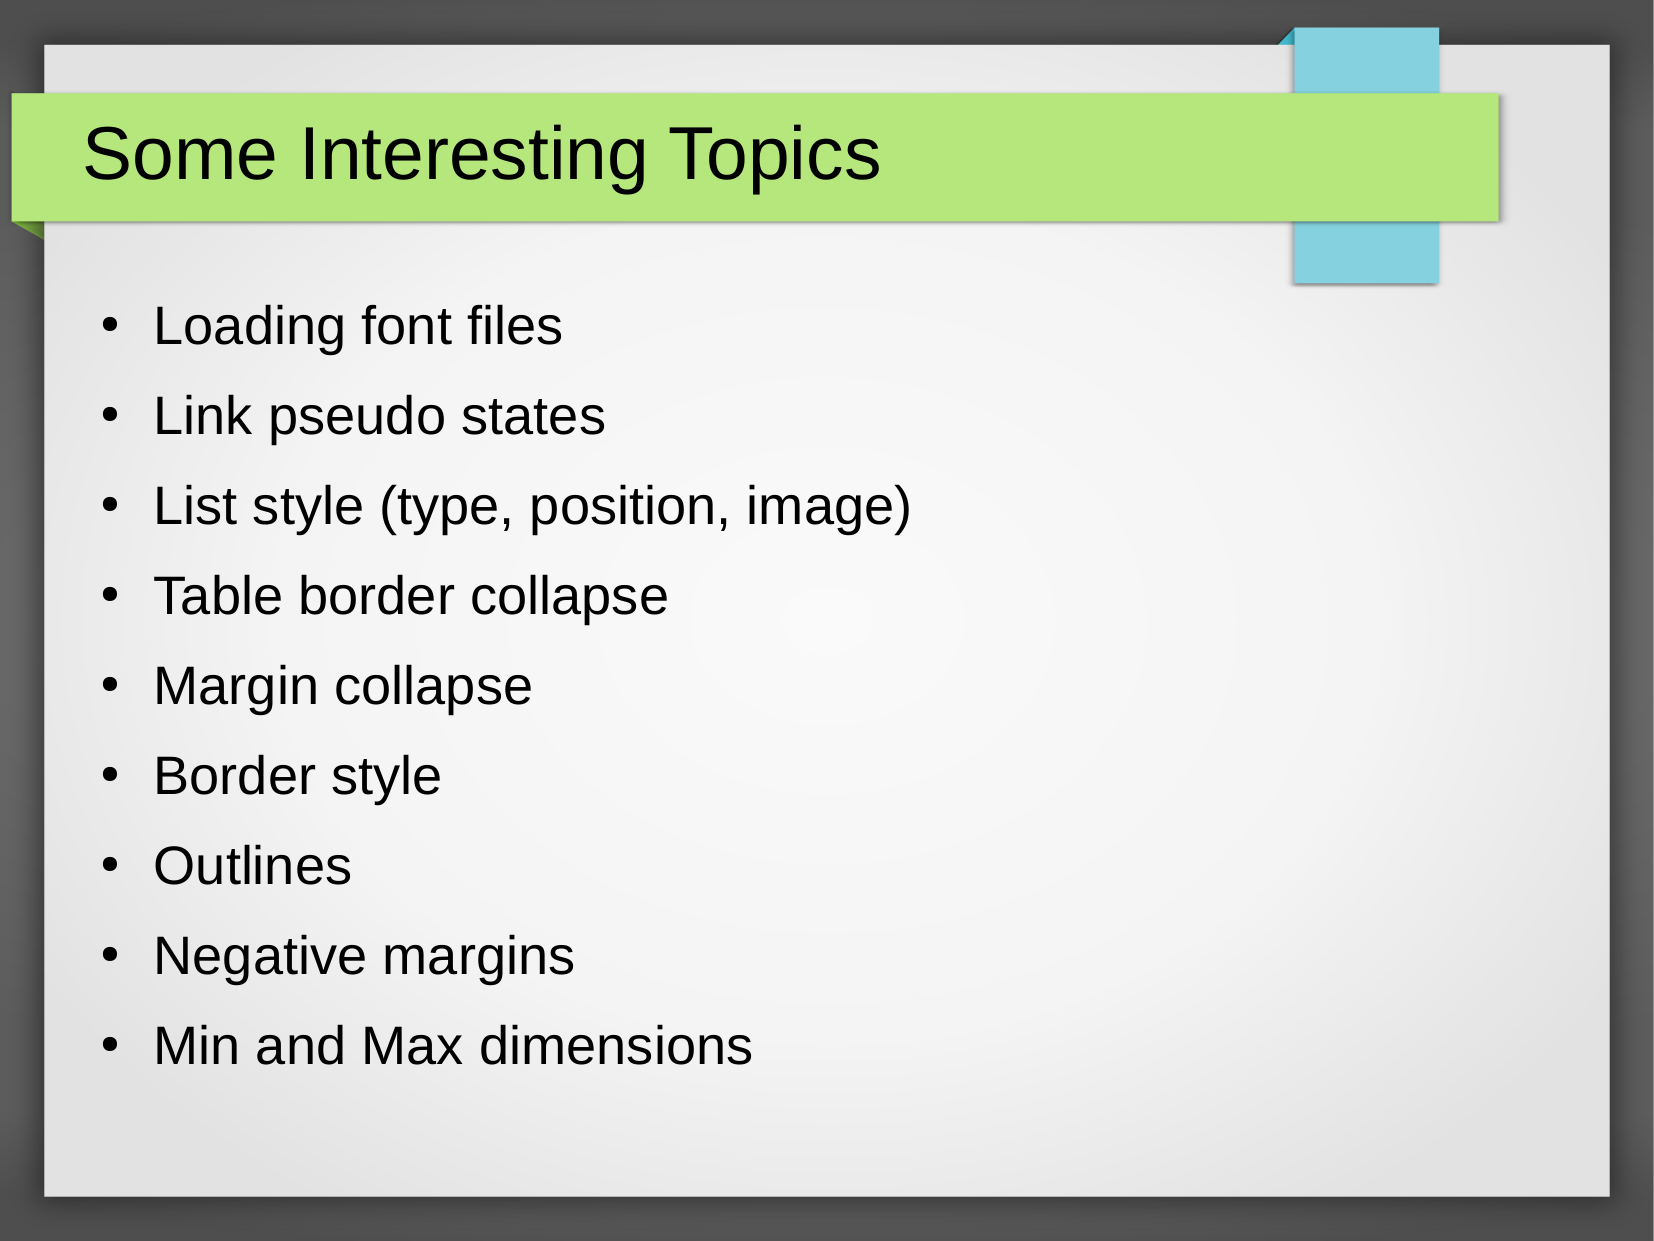

# Some Interesting Topics
Loading font files
Link pseudo states
List style (type, position, image)
Table border collapse
Margin collapse
Border style
Outlines
Negative margins
Min and Max dimensions